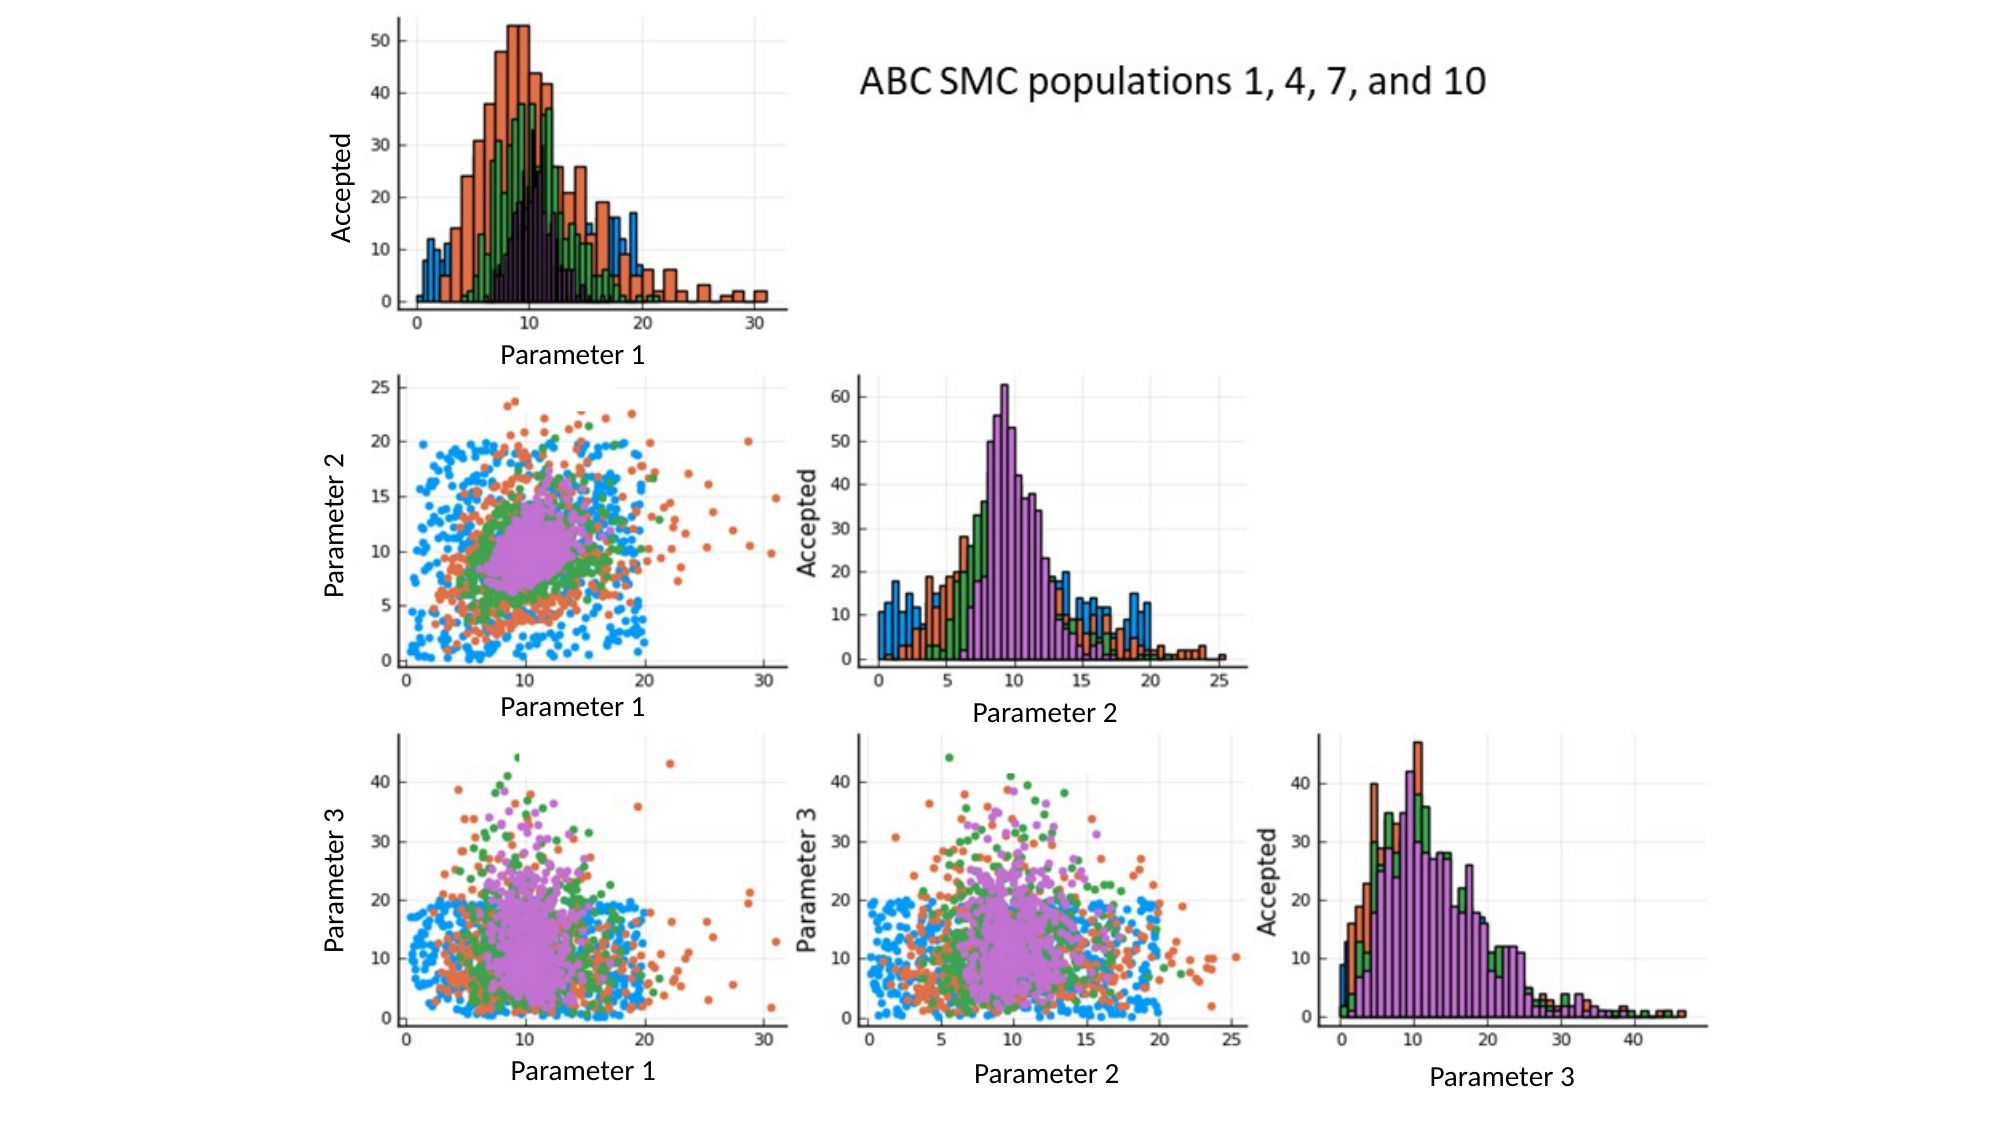

Accepted
Parameter 1
Parameter 2
Parameter 1
Parameter 2
Parameter 3
Parameter 1
Parameter 2
Parameter 3